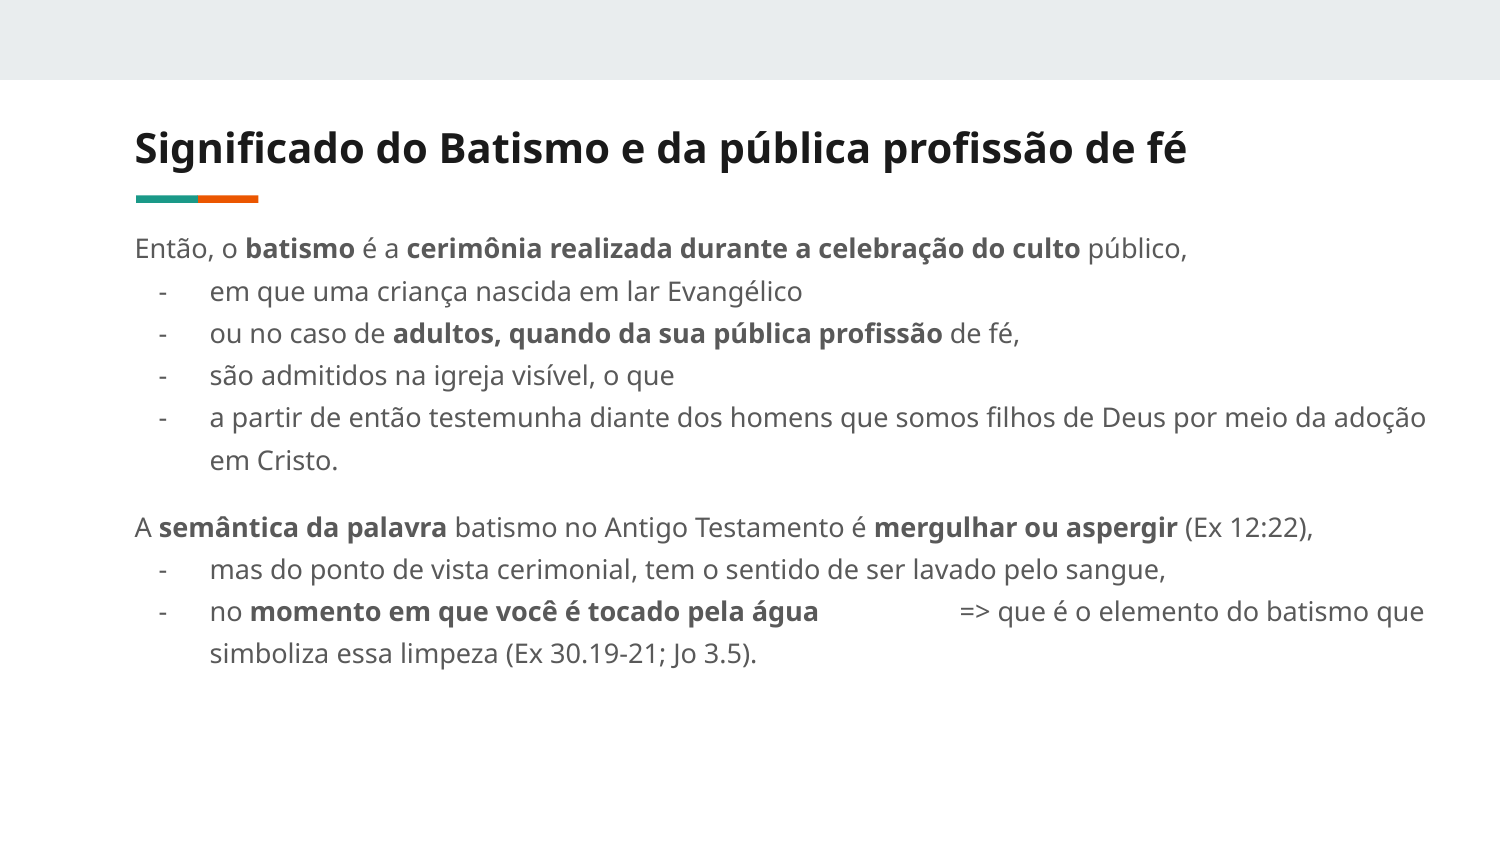

# Significado do Batismo e da pública profissão de fé
Então, o batismo é a cerimônia realizada durante a celebração do culto público,
em que uma criança nascida em lar Evangélico
ou no caso de adultos, quando da sua pública profissão de fé,
são admitidos na igreja visível, o que
a partir de então testemunha diante dos homens que somos filhos de Deus por meio da adoção em Cristo.
A semântica da palavra batismo no Antigo Testamento é mergulhar ou aspergir (Ex 12:22),
mas do ponto de vista cerimonial, tem o sentido de ser lavado pelo sangue,
no momento em que você é tocado pela água 		=> que é o elemento do batismo que simboliza essa limpeza (Ex 30.19-21; Jo 3.5).